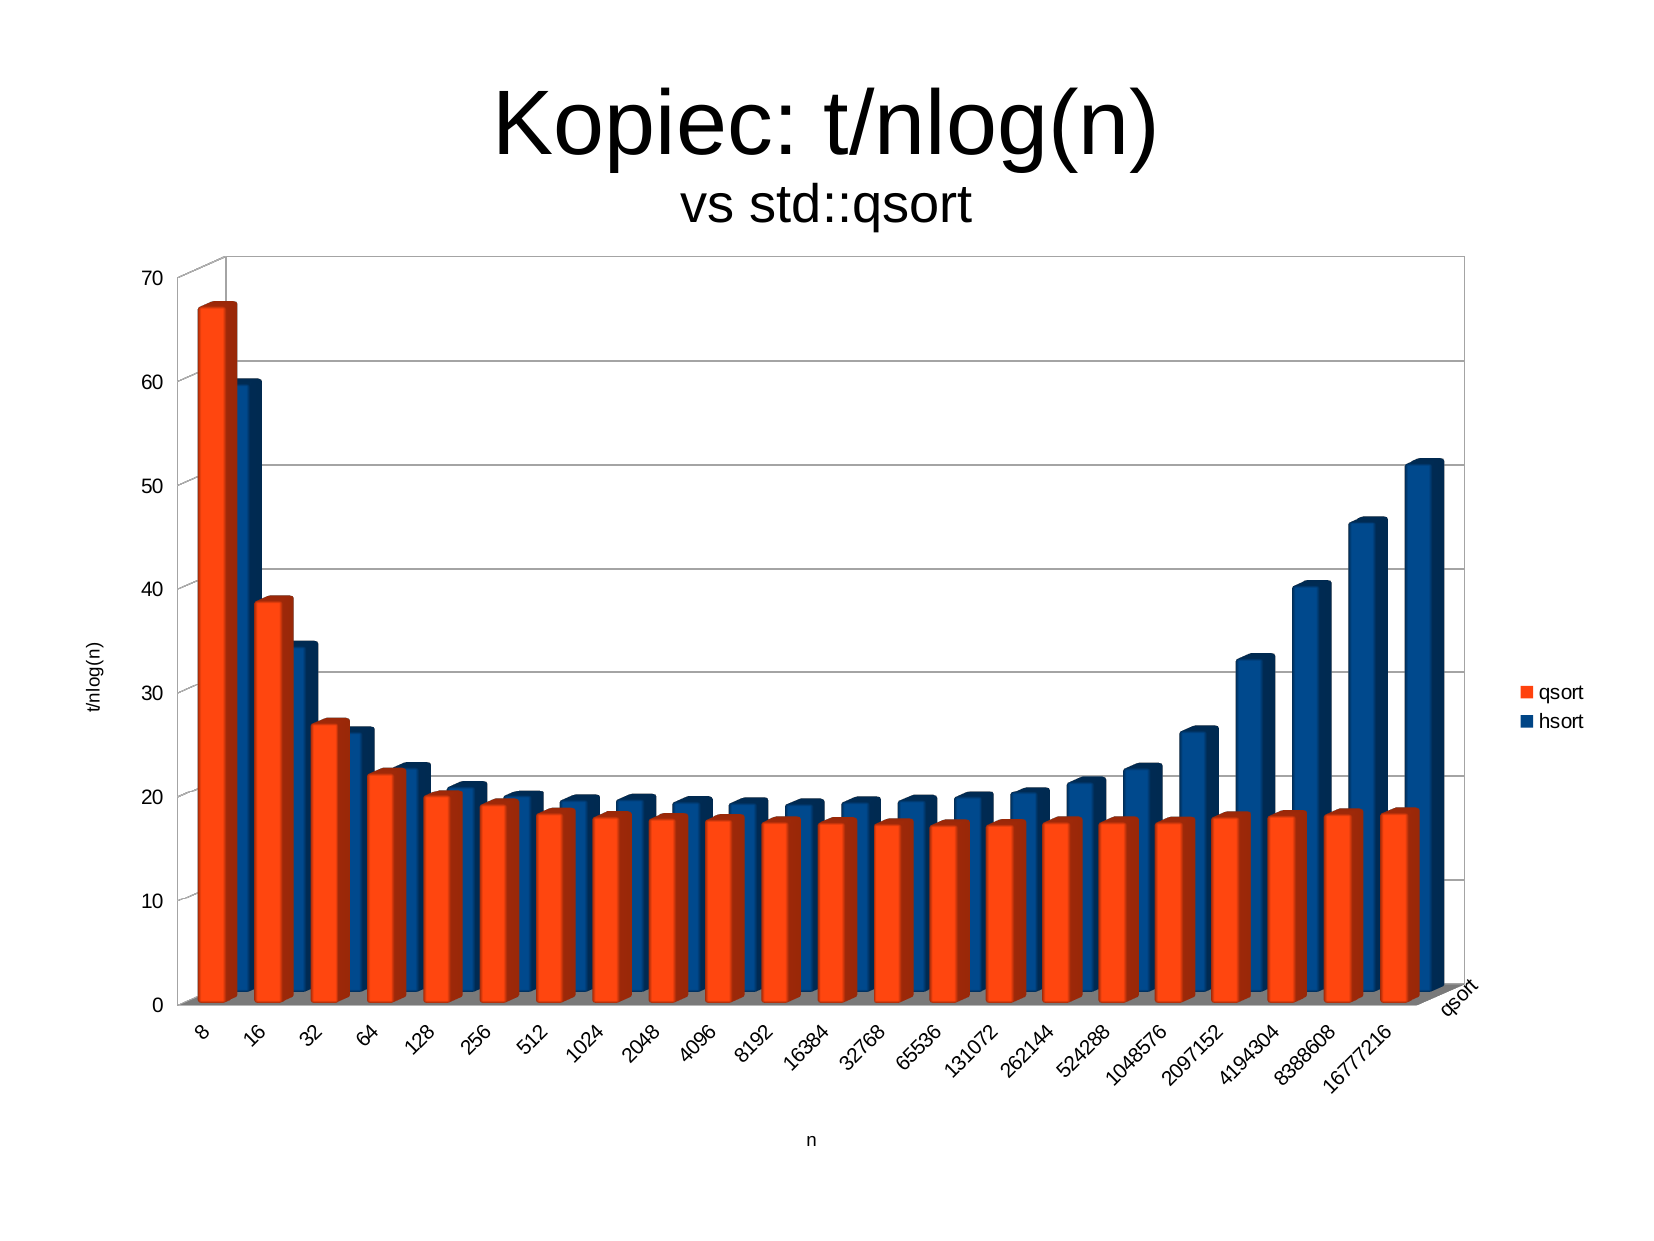

# Kopiec: t/nlog(n) vs std::qsort
[unsupported chart]